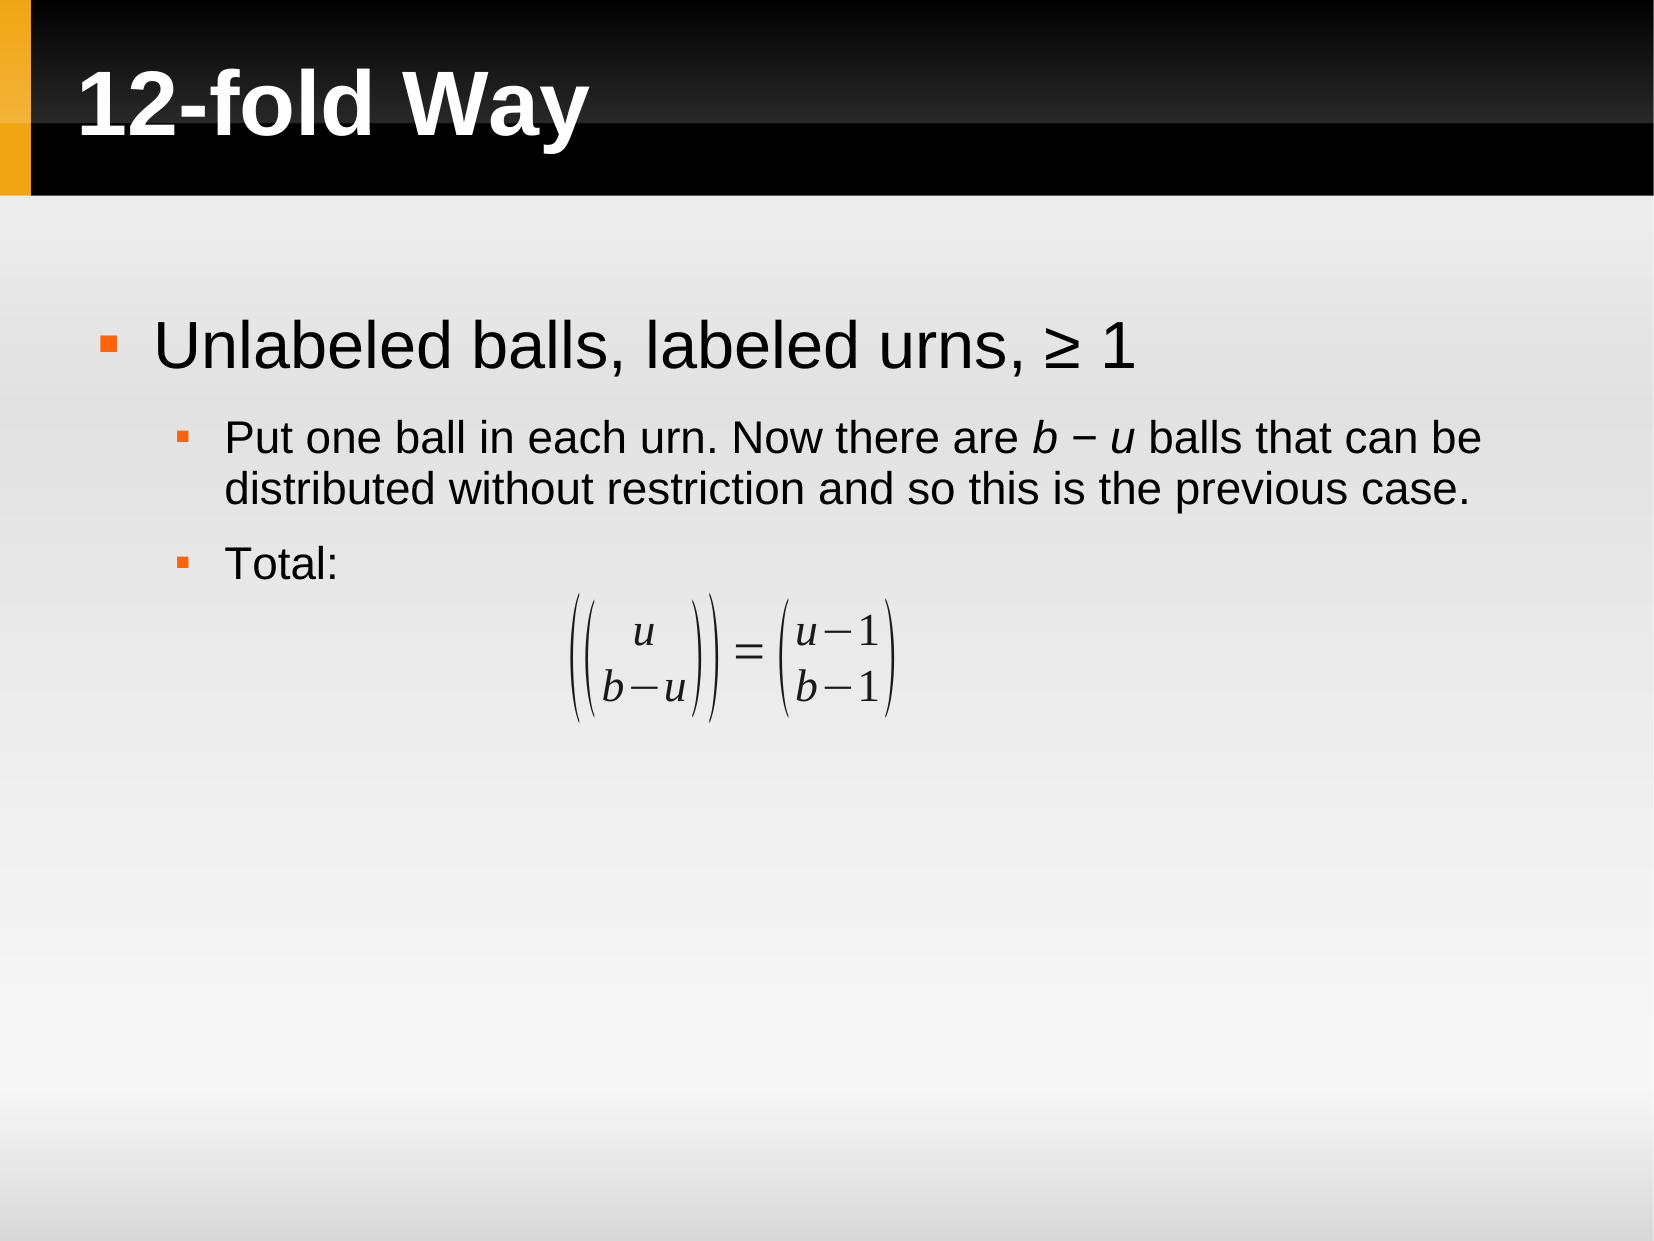

# 12-fold Way
Unlabeled balls, labeled urns, ≥ 1
Put one ball in each urn. Now there are b − u balls that can be distributed without restriction and so this is the previous case.
Total: